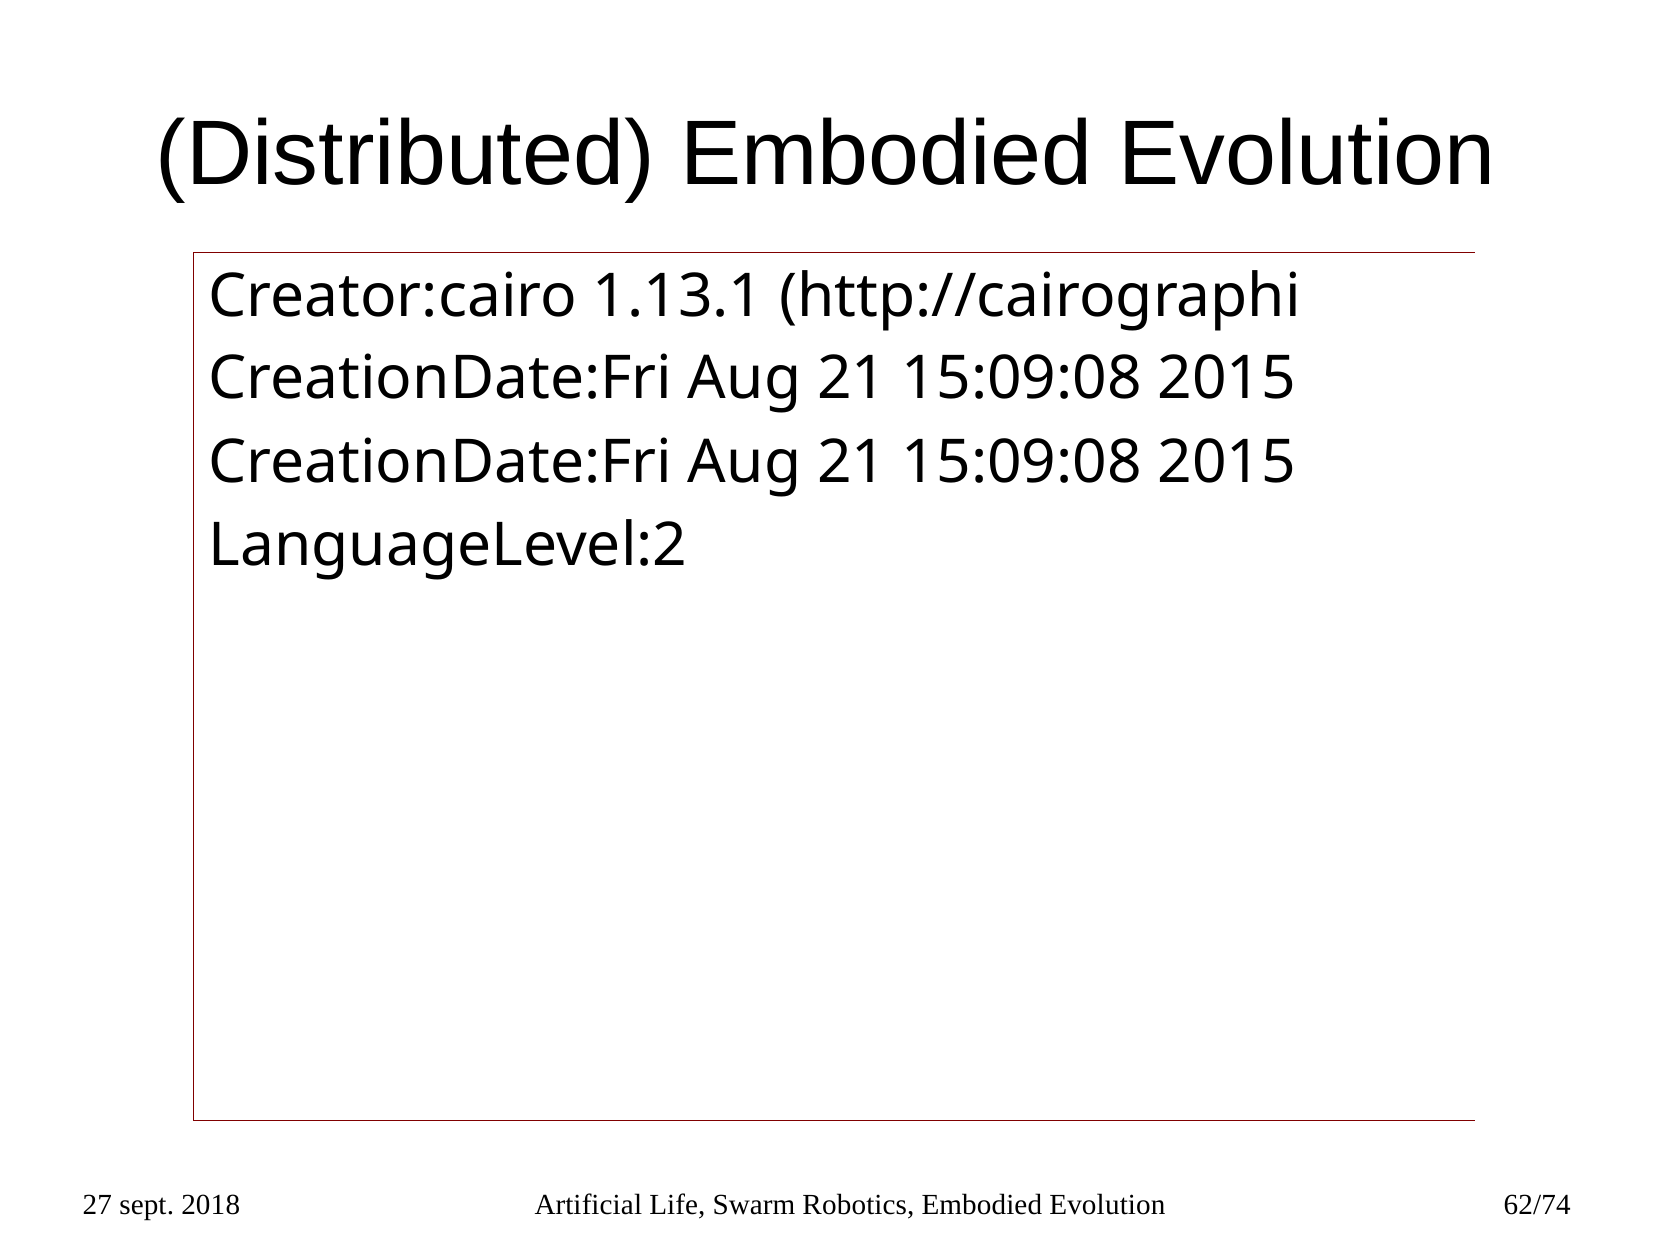

# (Distributed) Embodied Evolution
27 sept. 2018
Artificial Life, Swarm Robotics, Embodied Evolution
62